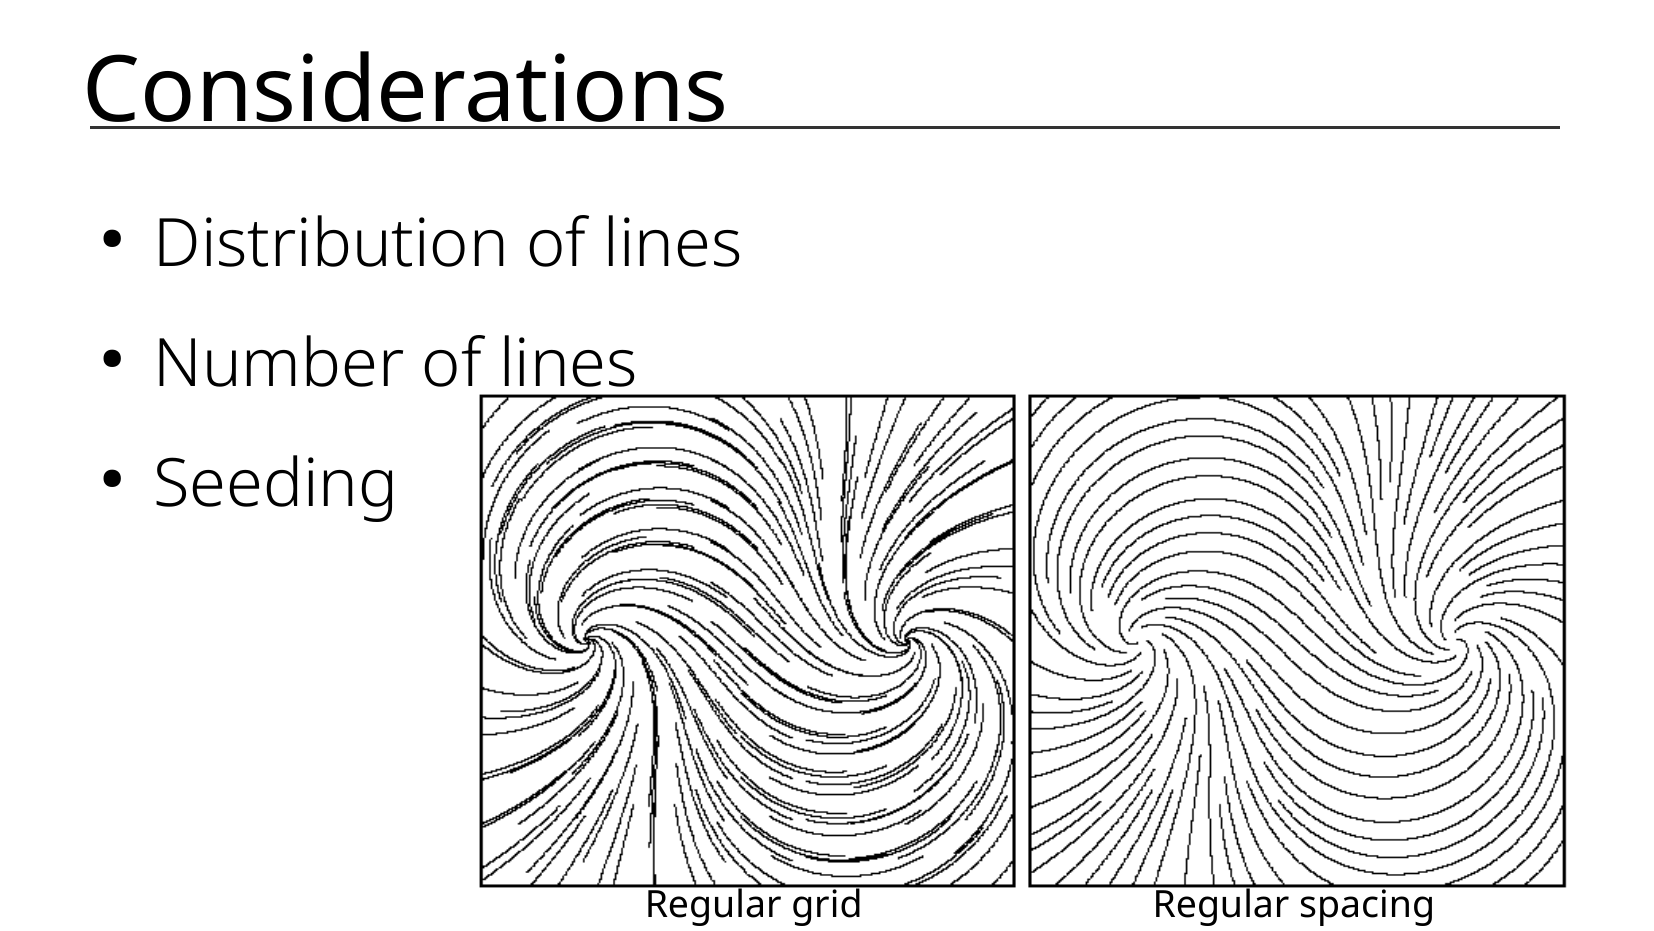

# Considerations
Distribution of lines
Number of lines
Seeding
18
Regular spacing
Regular grid